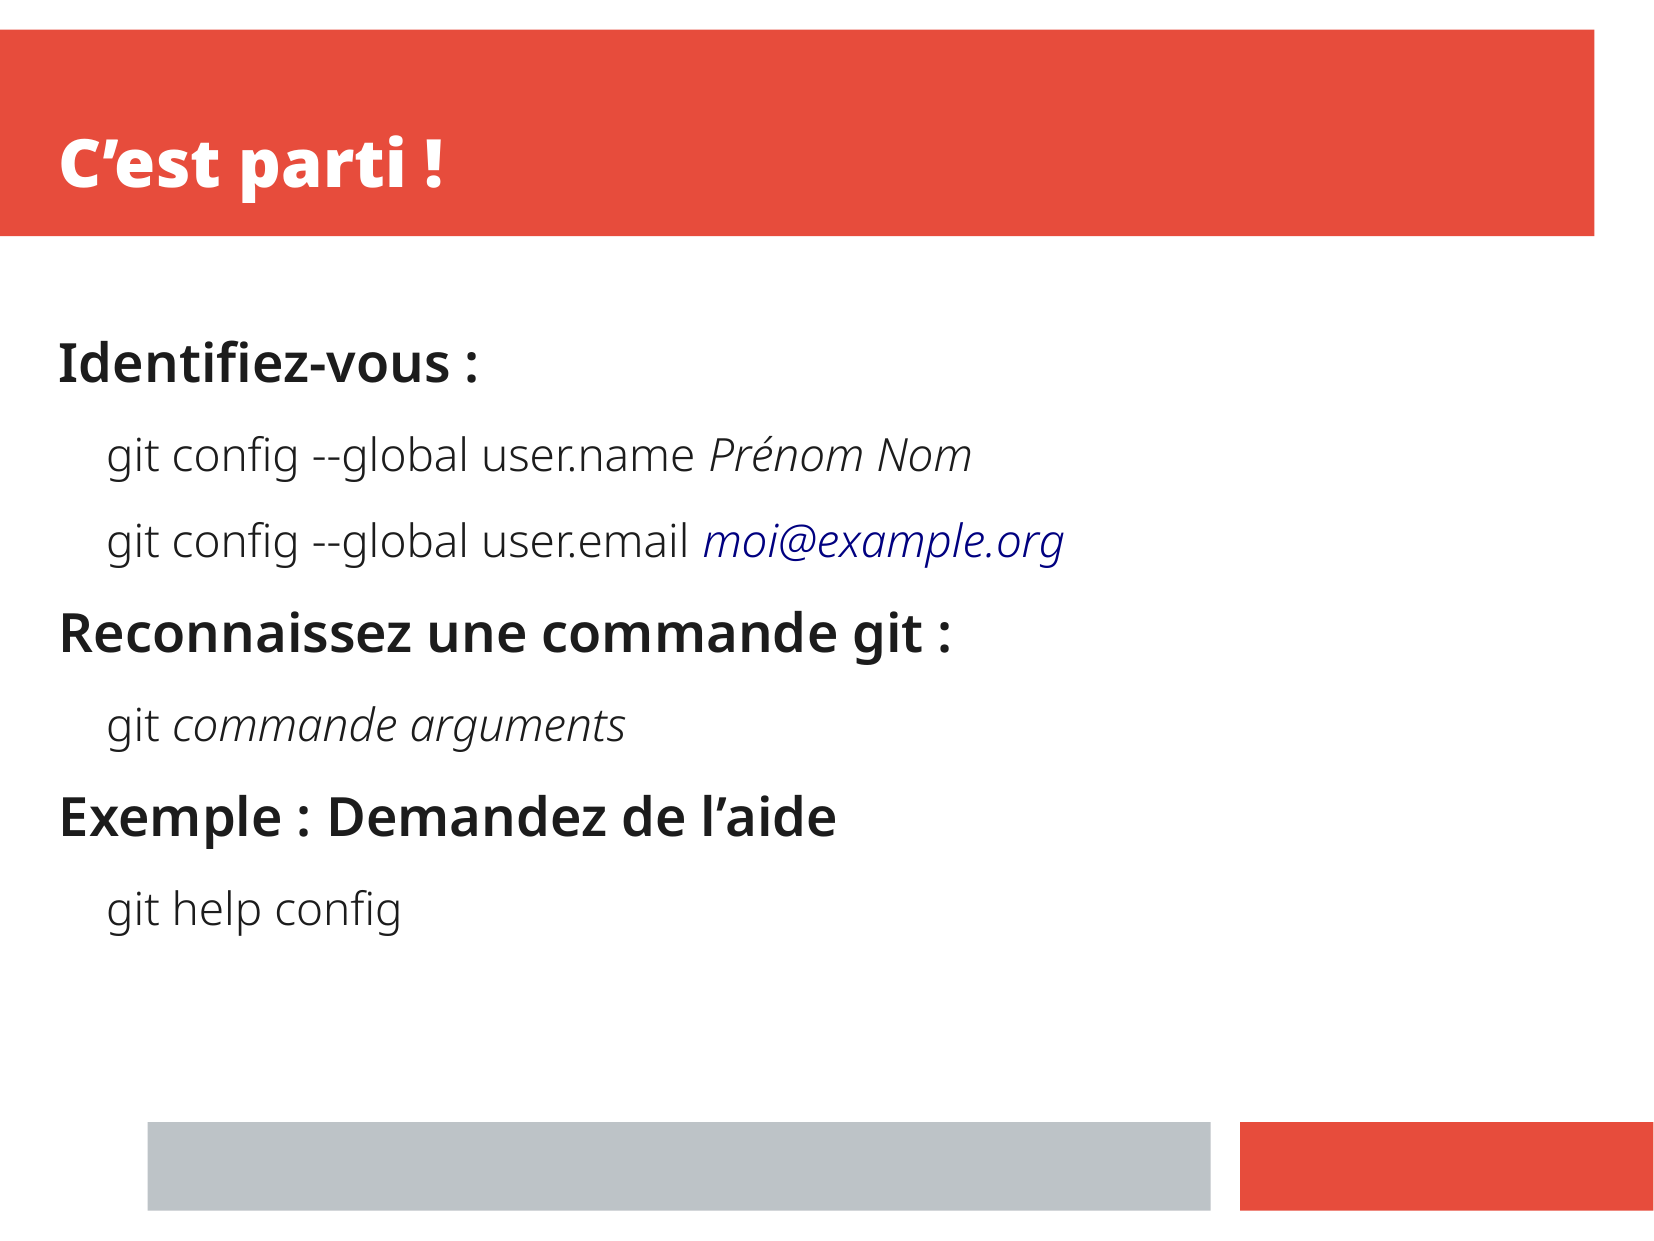

# C’est parti !
Identifiez-vous :
git config --global user.name Prénom Nom
git config --global user.email moi@example.org
Reconnaissez une commande git :
git commande arguments
Exemple : Demandez de l’aide
git help config